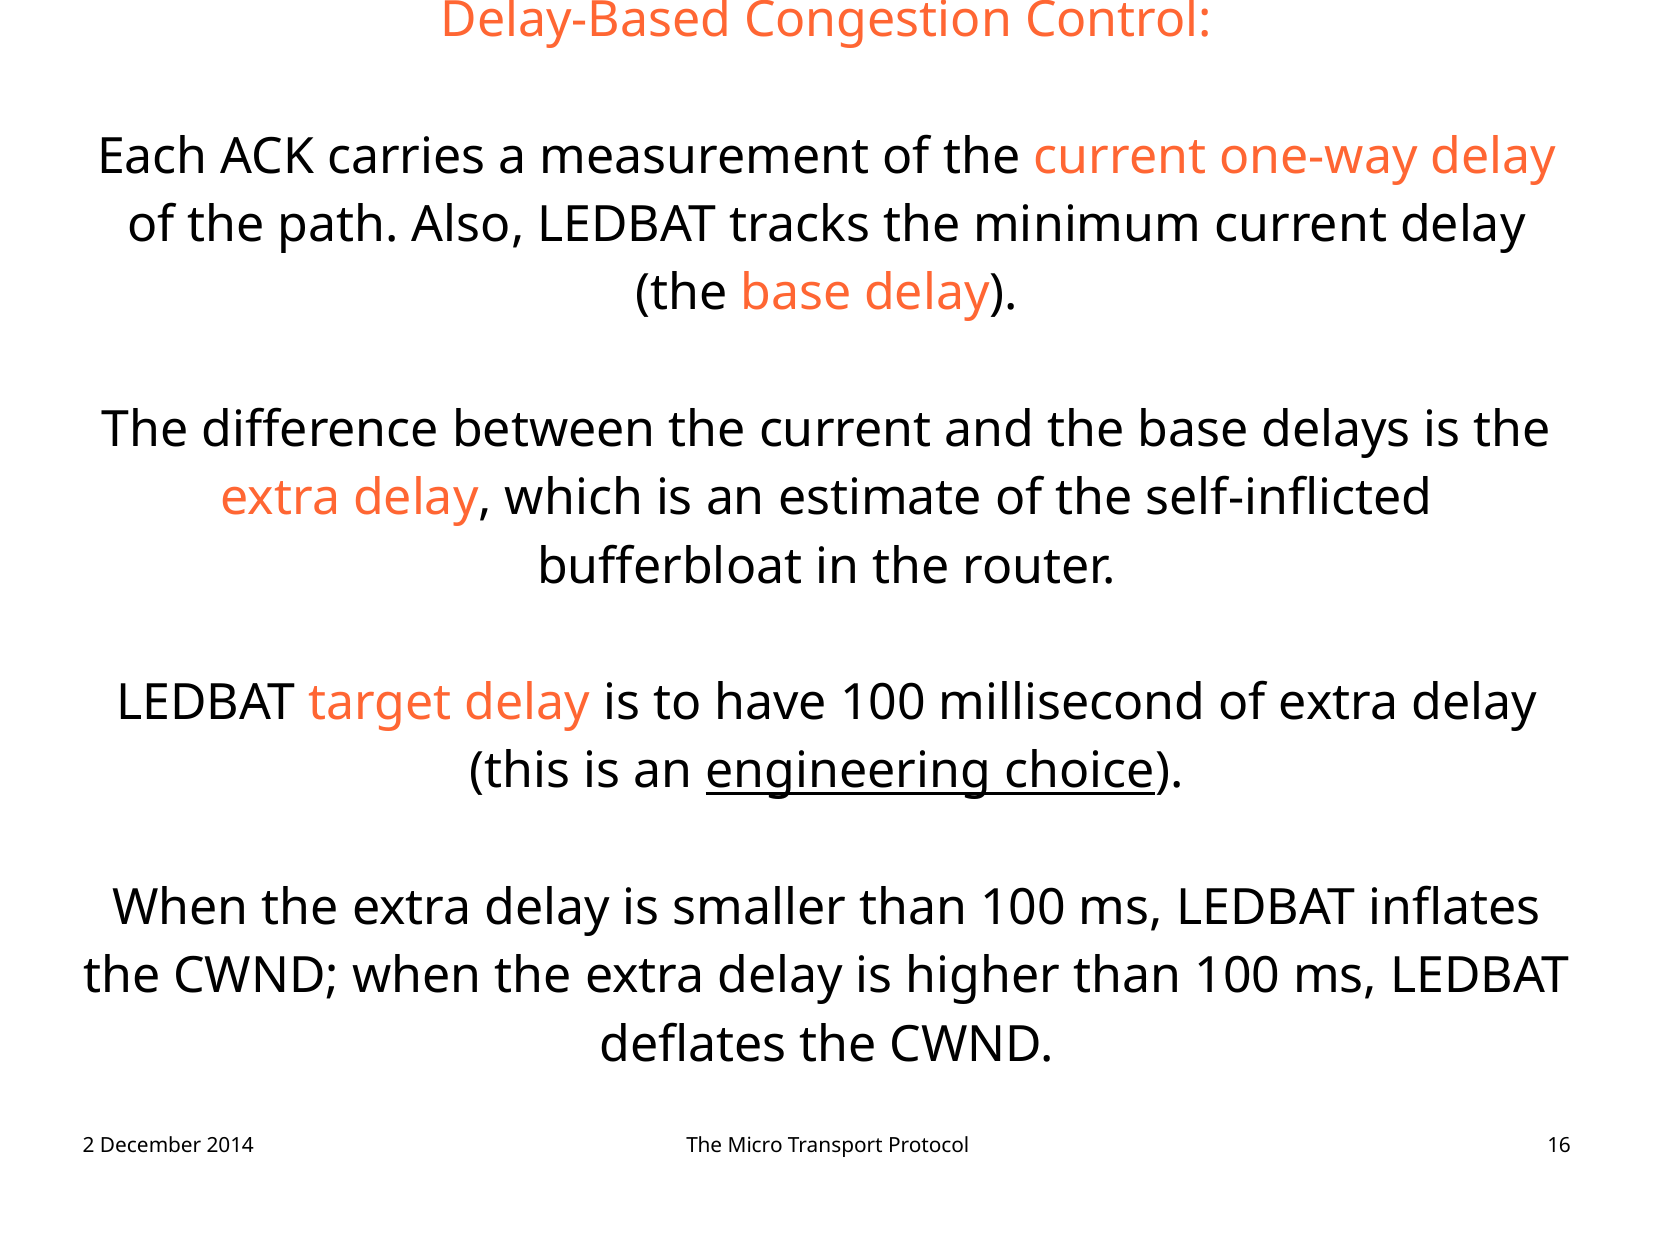

# Delay-Based Congestion Control:
Each ACK carries a measurement of the current one-way delay of the path. Also, LEDBAT tracks the minimum current delay (the base delay).
The difference between the current and the base delays is the extra delay, which is an estimate of the self-inflicted bufferbloat in the router.
LEDBAT target delay is to have 100 millisecond of extra delay (this is an engineering choice).
When the extra delay is smaller than 100 ms, LEDBAT inflates the CWND; when the extra delay is higher than 100 ms, LEDBAT deflates the CWND.
2 December 2014
The Micro Transport Protocol
16